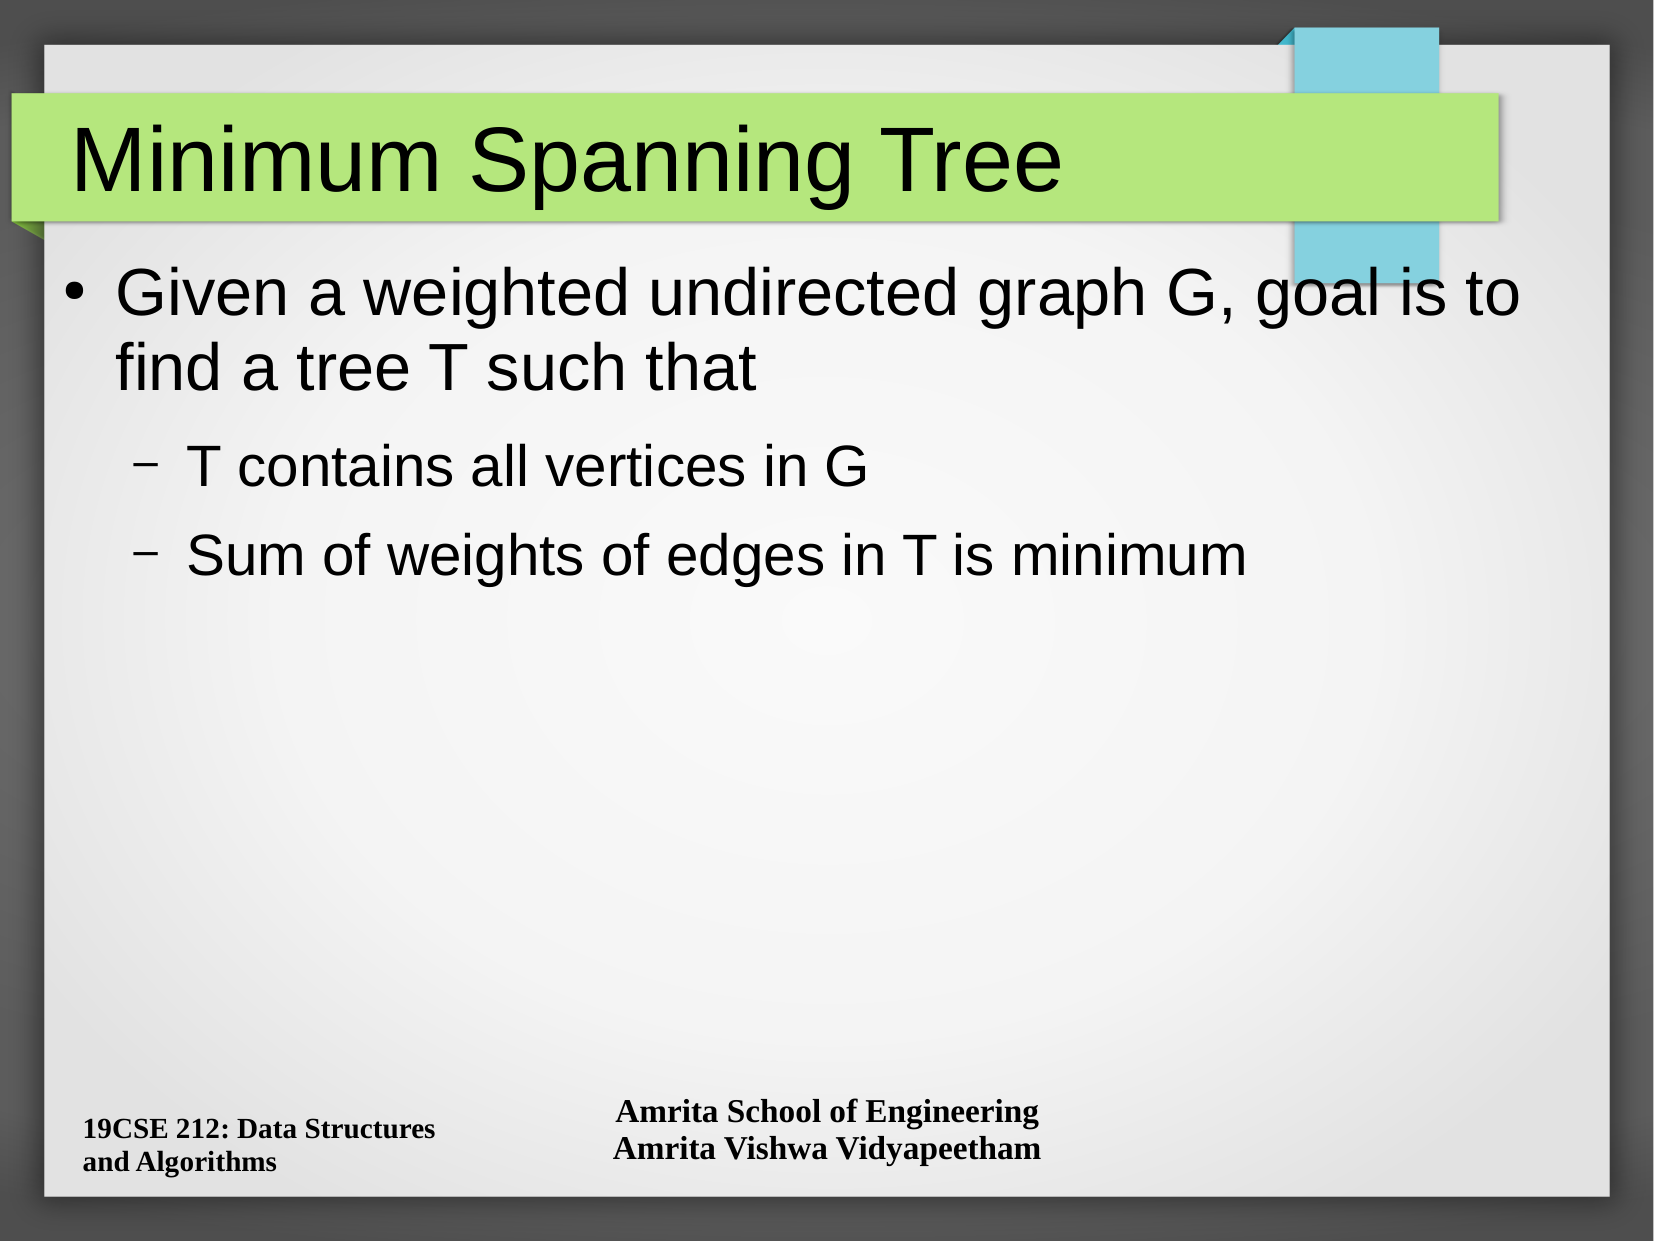

# Minimum Spanning Tree
Given a weighted undirected graph G, goal is to find a tree T such that
T contains all vertices in G
Sum of weights of edges in T is minimum